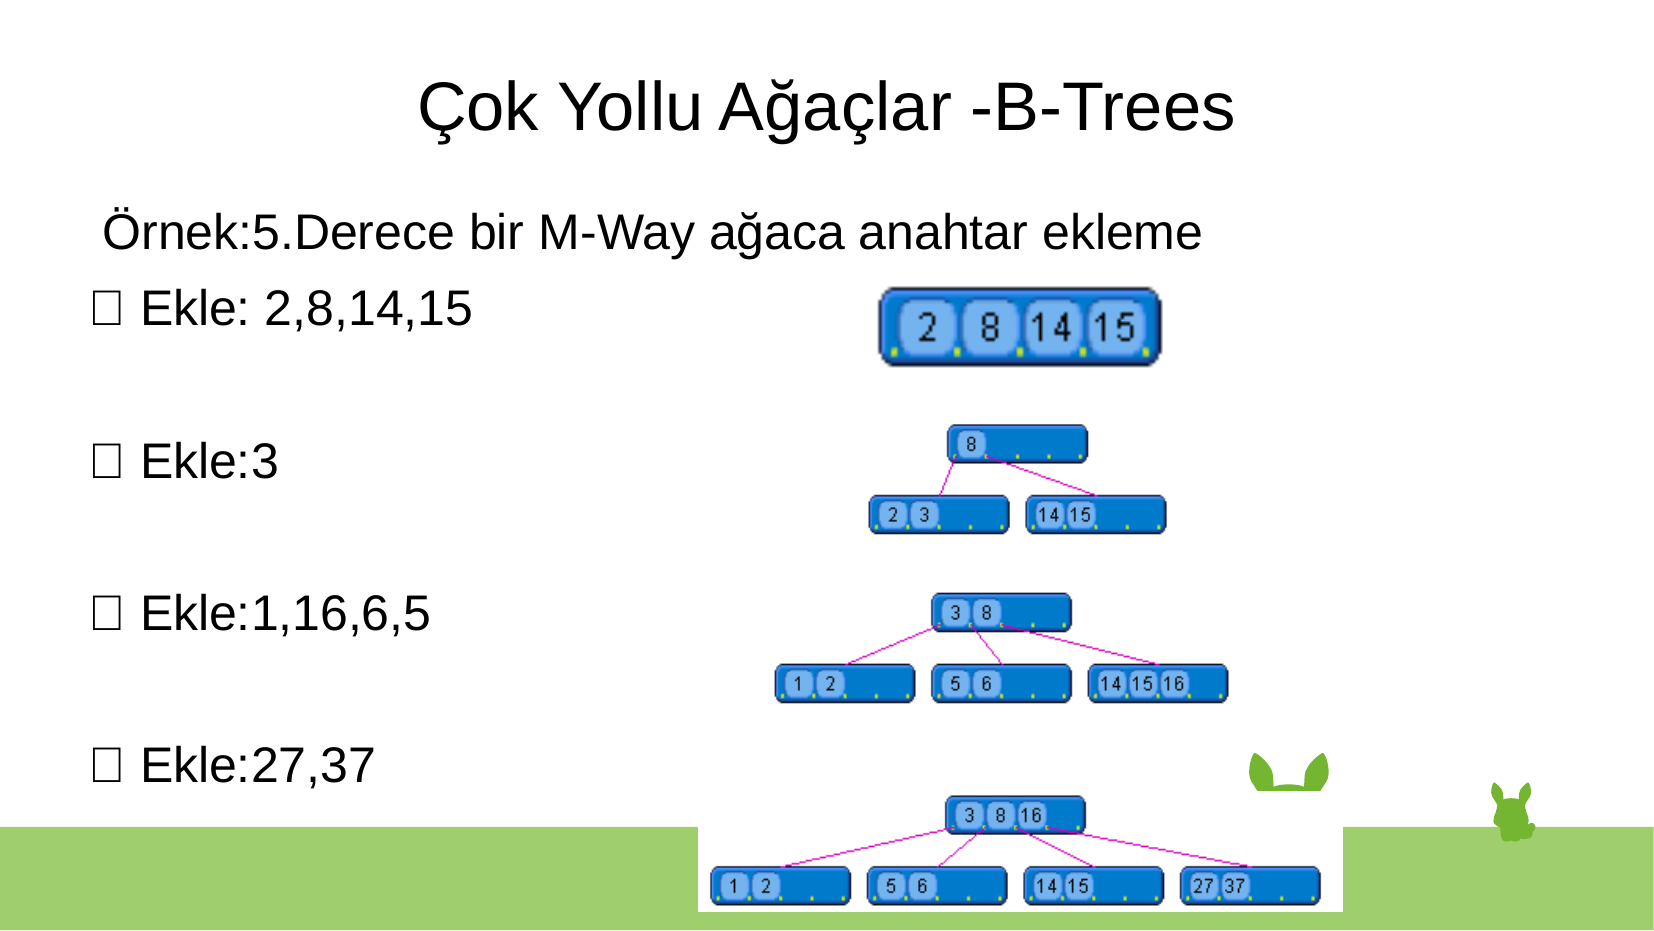

# Çok Yollu Ağaçlar -B-Trees
 Örnek:5.Derece bir M-Way ağaca anahtar ekleme
 Ekle: 2,8,14,15
 Ekle:3
 Ekle:1,16,6,5
 Ekle:27,37